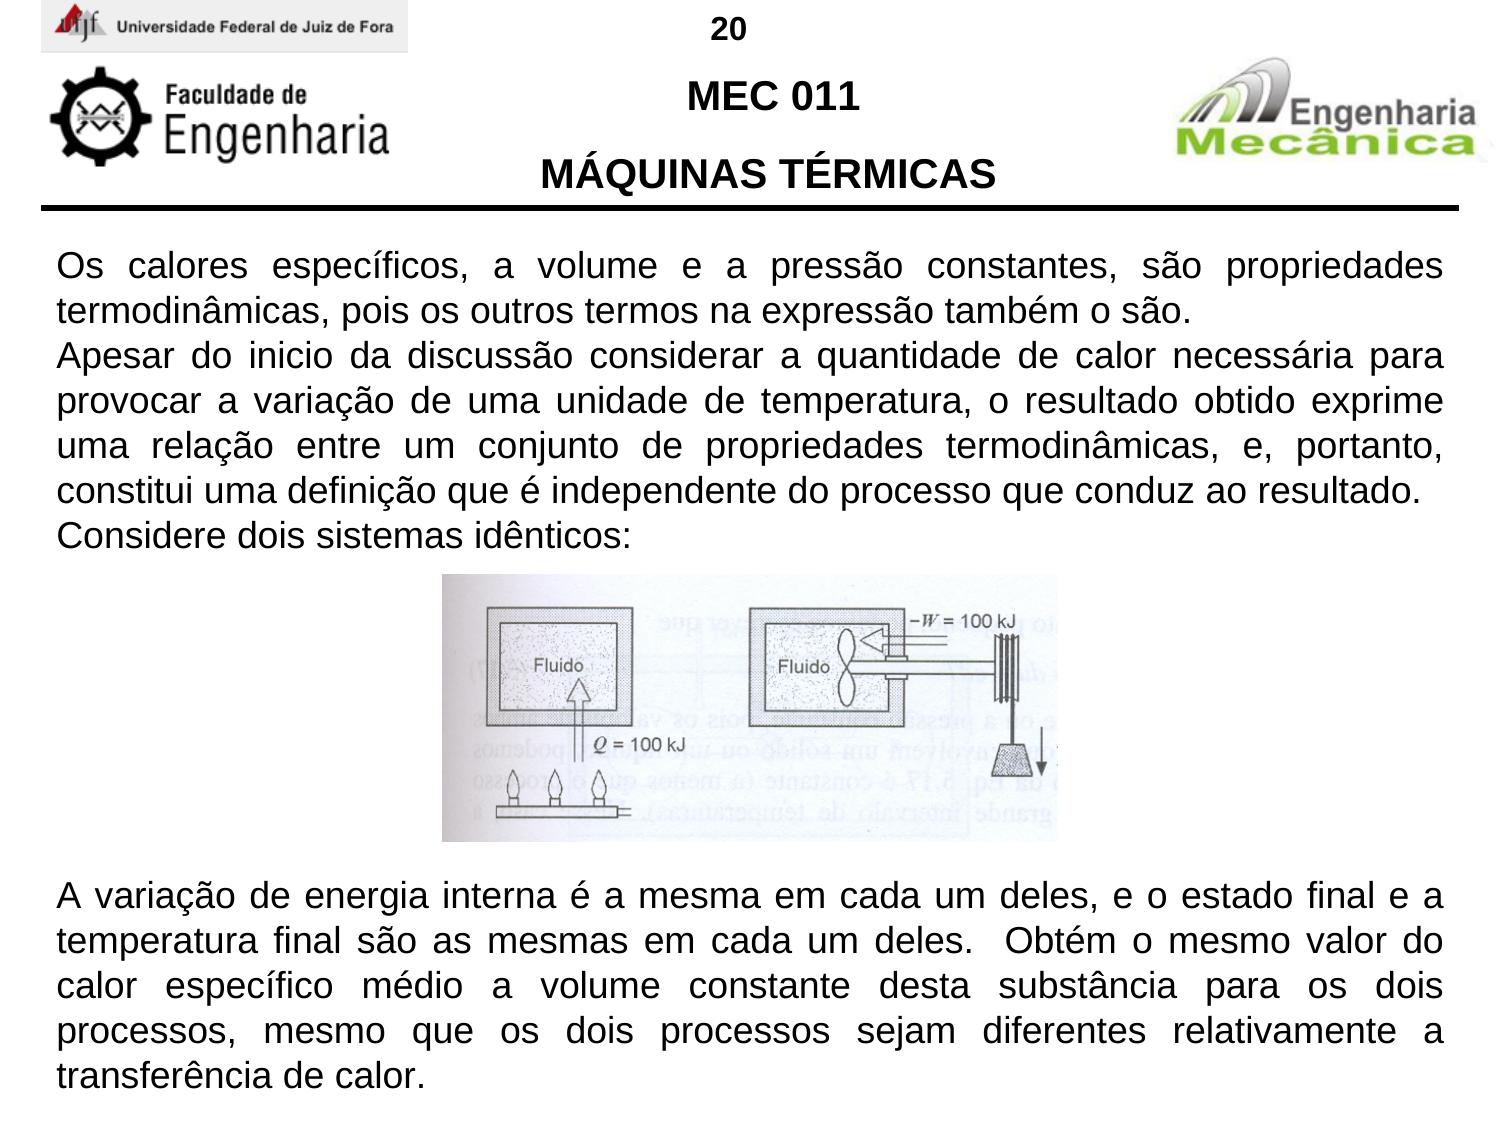

Os calores específicos, a volume e a pressão constantes, são propriedades termodinâmicas, pois os outros termos na expressão também o são.
Apesar do inicio da discussão considerar a quantidade de calor necessária para provocar a variação de uma unidade de temperatura, o resultado obtido exprime uma relação entre um conjunto de propriedades termodinâmicas, e, portanto, constitui uma definição que é independente do processo que conduz ao resultado.
Considere dois sistemas idênticos:
A variação de energia interna é a mesma em cada um deles, e o estado final e a temperatura final são as mesmas em cada um deles. Obtém o mesmo valor do calor específico médio a volume constante desta substância para os dois processos, mesmo que os dois processos sejam diferentes relativamente a transferência de calor.